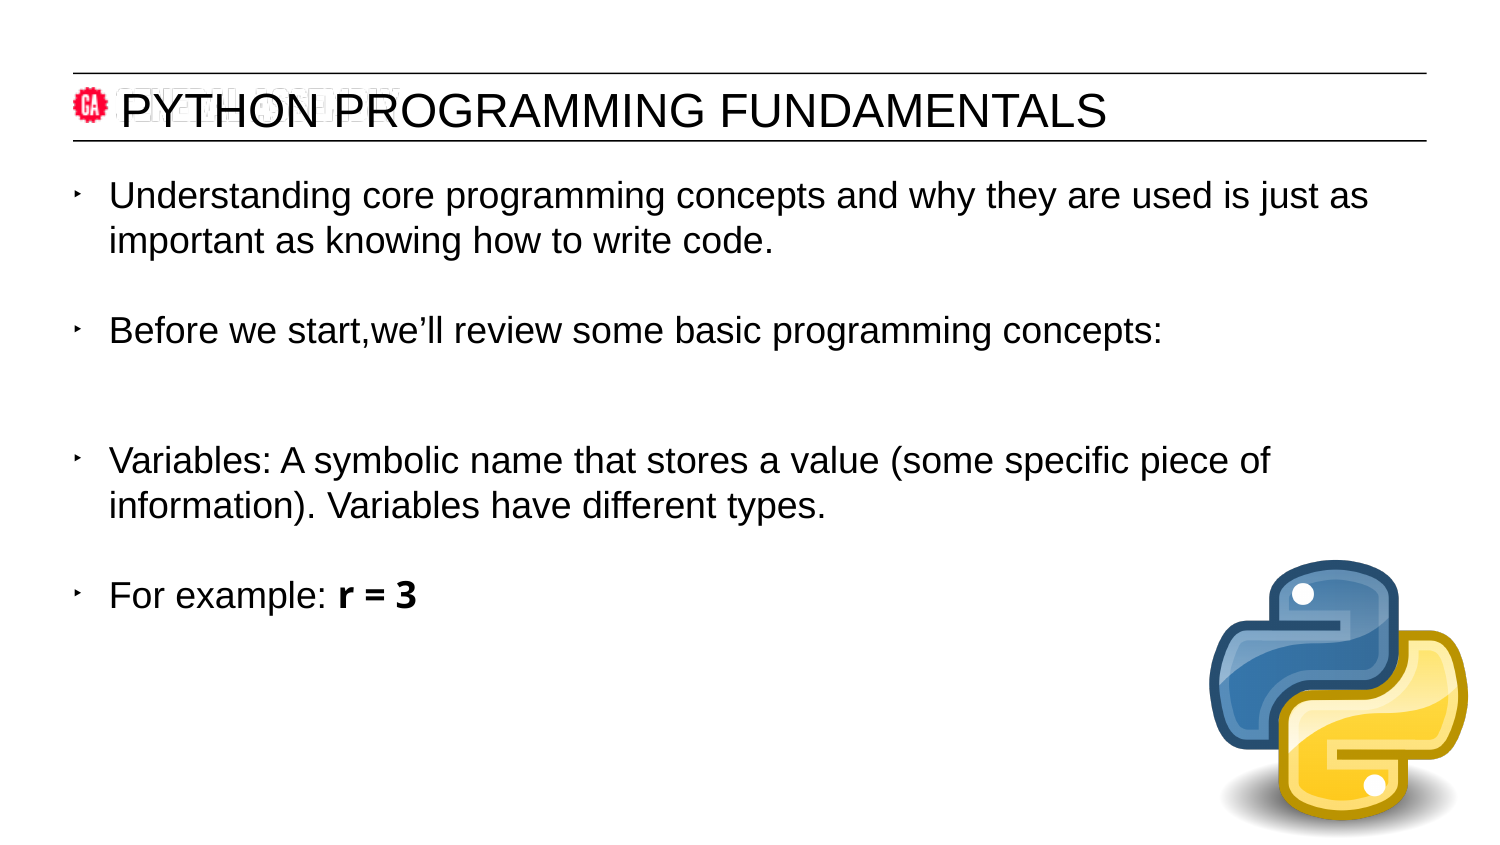

PYTHON PROGRAMMING FUNDAMENTALS
Understanding core programming concepts and why they are used is just as important as knowing how to write code.
Before we start,we’ll review some basic programming concepts:
Variables: A symbolic name that stores a value (some specific piece of information). Variables have different types.
For example: r = 3